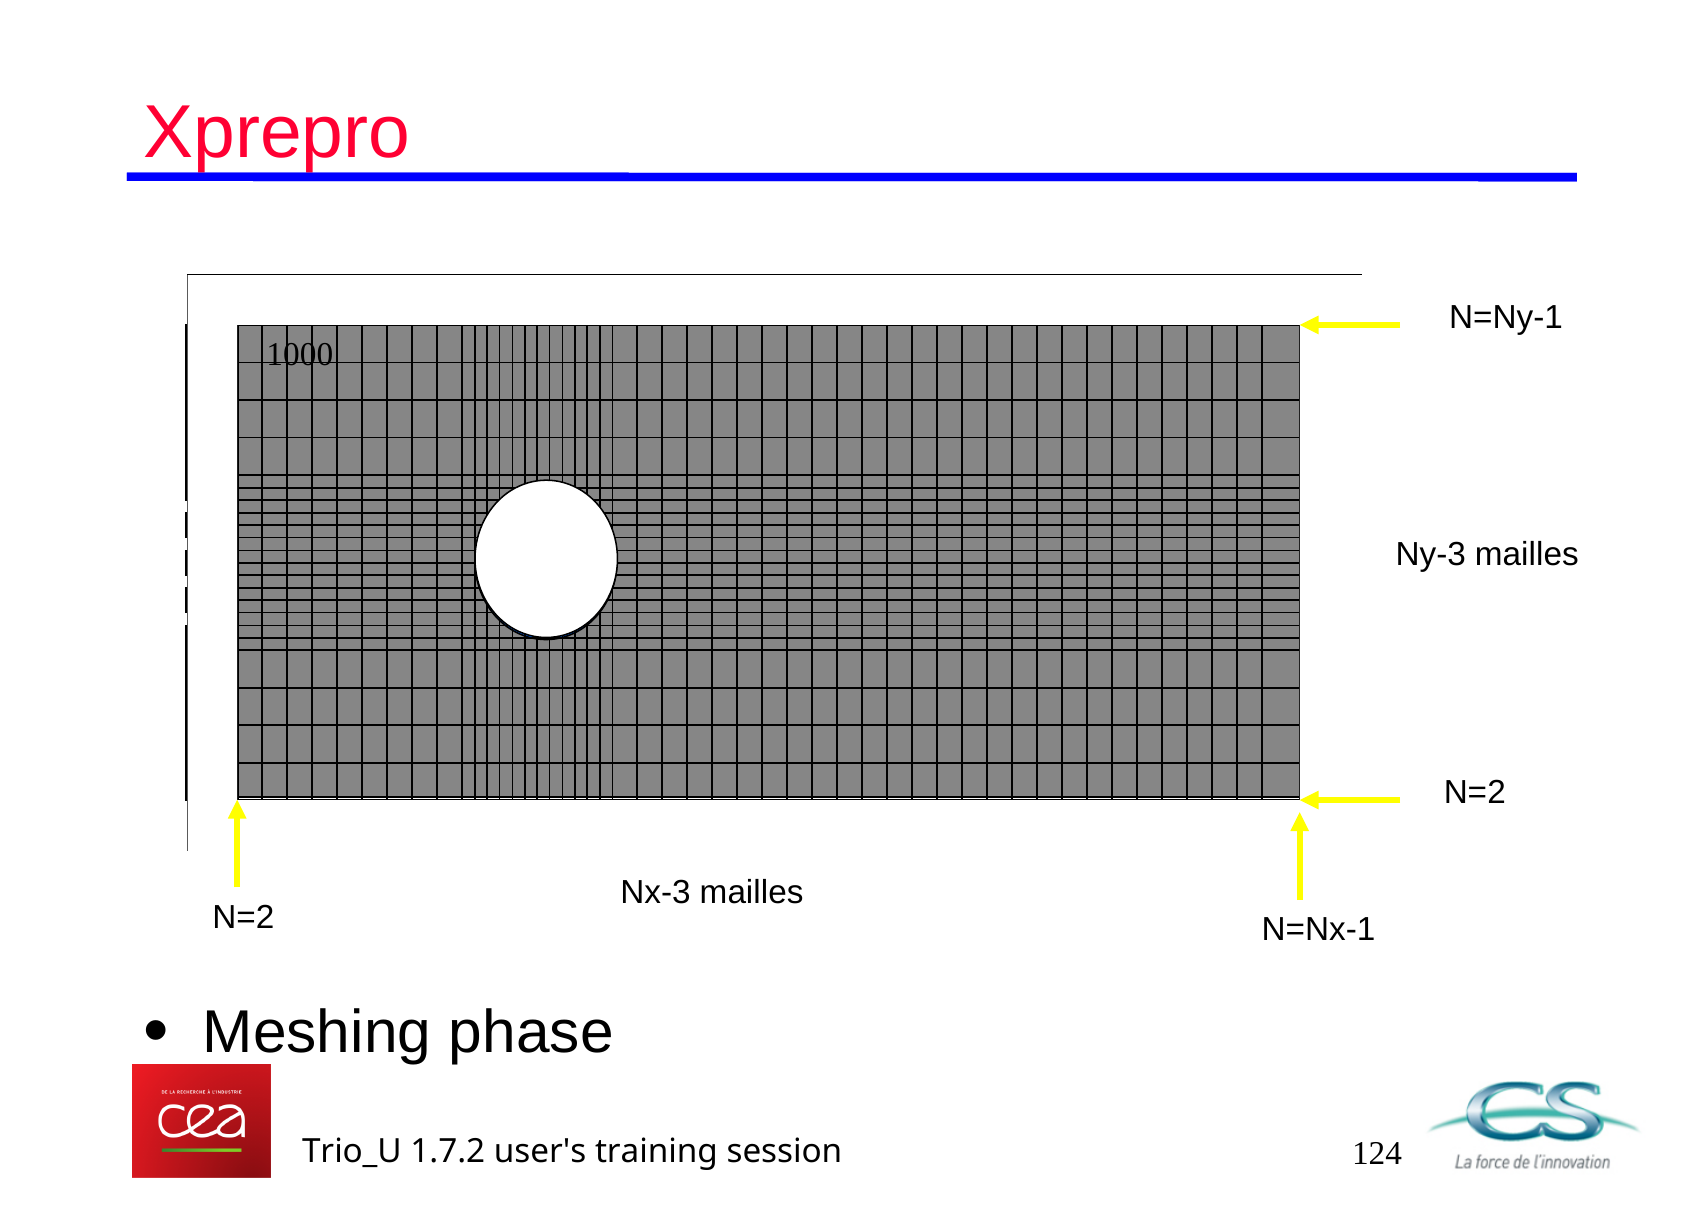

# Xprepro
Meshing phase
0
1000
-1000
N=Ny-1
N=2
N=2
N=Nx-1
Ny-3 mailles
Nx-3 mailles
Trio_U 1.7.2 user's training session
124